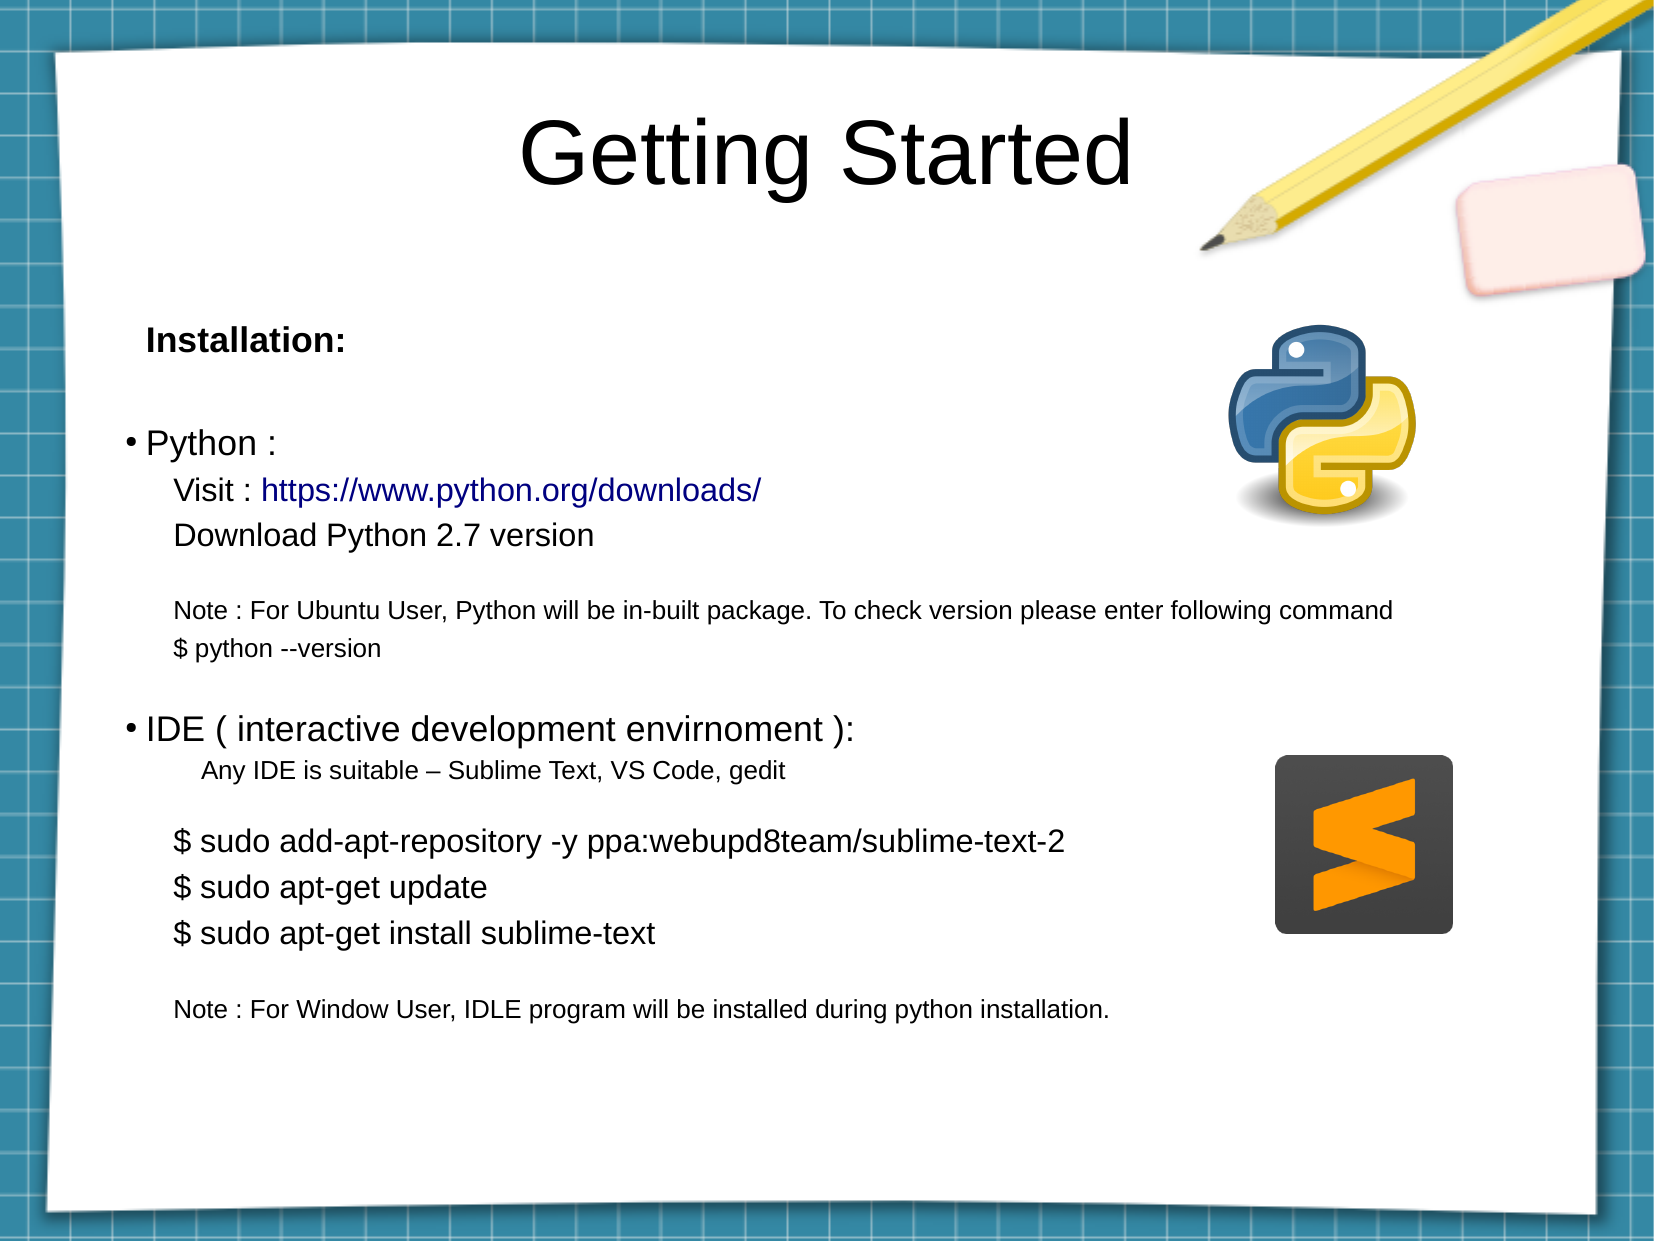

# Getting Started
Installation:
Python :
Visit : https://www.python.org/downloads/
Download Python 2.7 version
Note : For Ubuntu User, Python will be in-built package. To check version please enter following command
$ python --version
IDE ( interactive development envirnoment ):
Any IDE is suitable – Sublime Text, VS Code, gedit
$ sudo add-apt-repository -y ppa:webupd8team/sublime-text-2
$ sudo apt-get update
$ sudo apt-get install sublime-text
Note : For Window User, IDLE program will be installed during python installation.